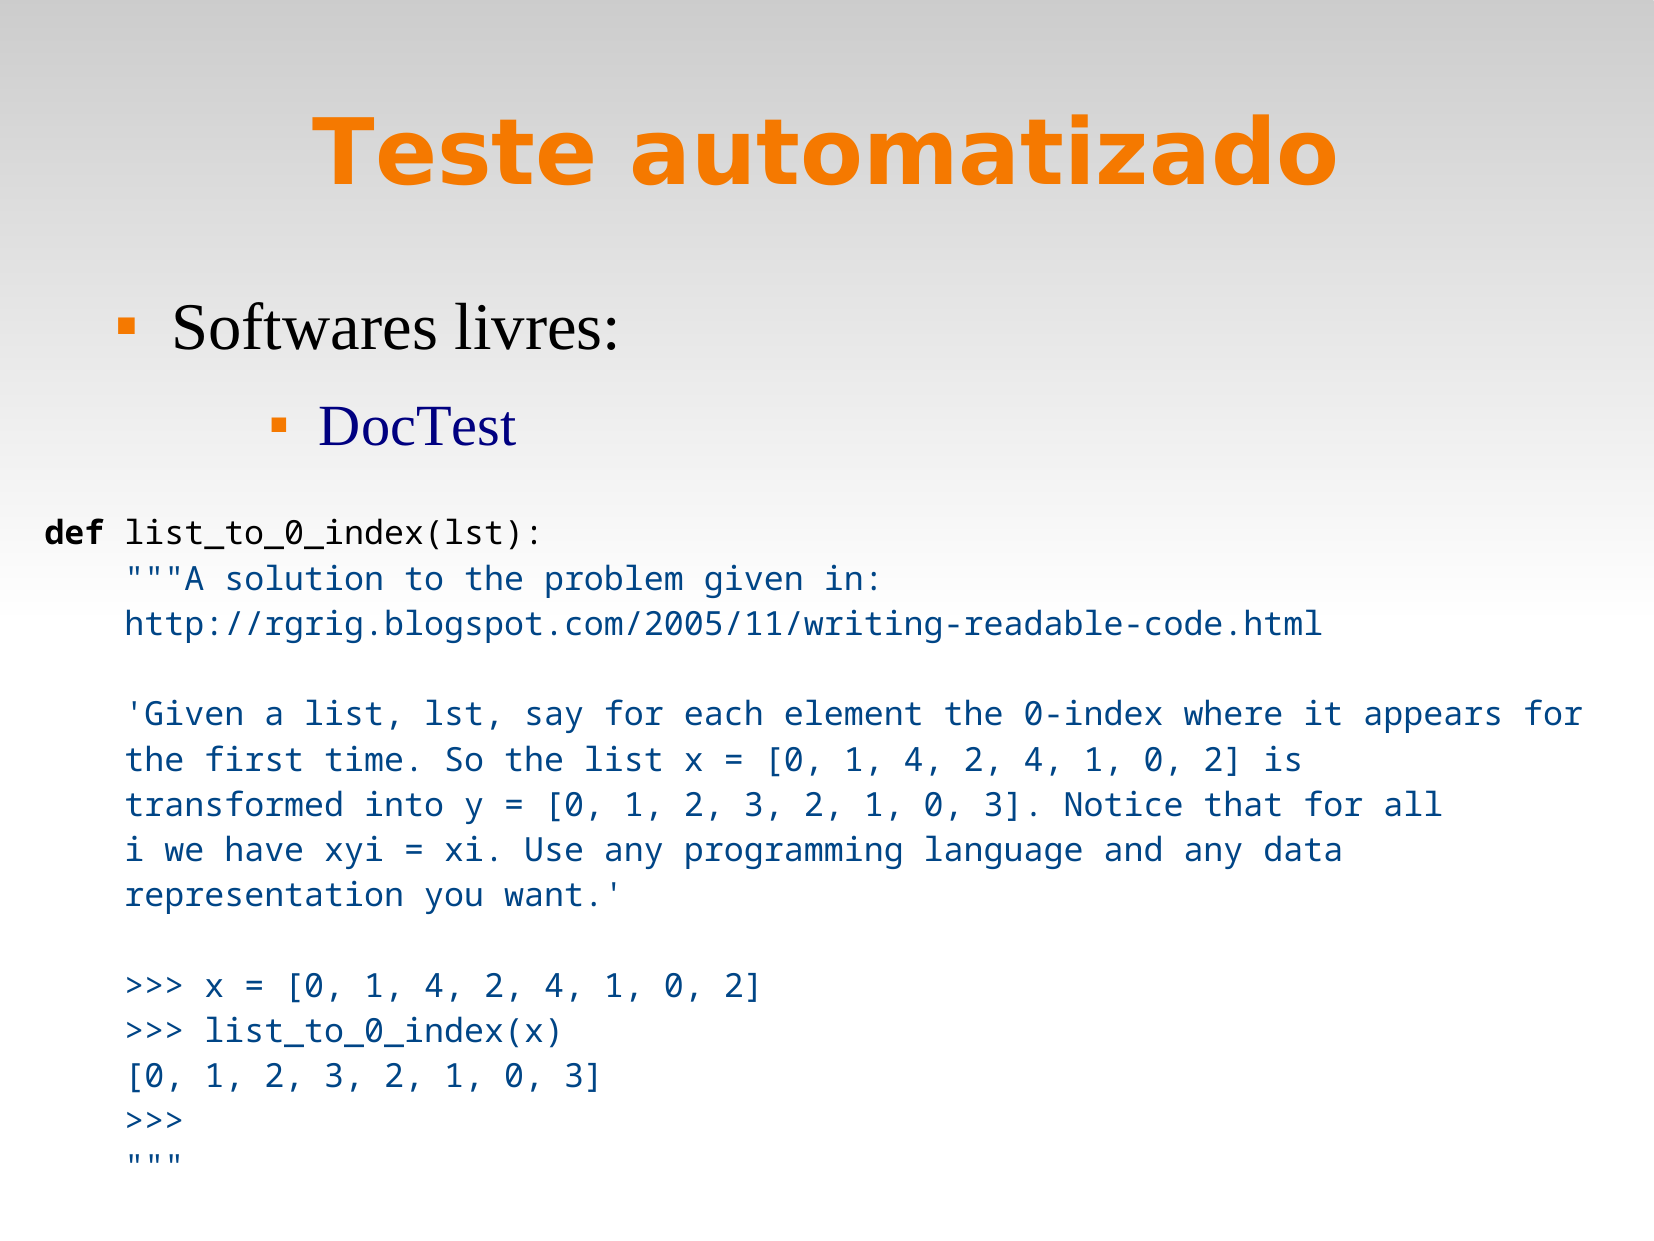

# Teste automatizado
Softwares livres:
DocTest
def list_to_0_index(lst):
 """A solution to the problem given in:
 http://rgrig.blogspot.com/2005/11/writing-readable-code.html
 'Given a list, lst, say for each element the 0-index where it appears for
 the first time. So the list x = [0, 1, 4, 2, 4, 1, 0, 2] is
 transformed into y = [0, 1, 2, 3, 2, 1, 0, 3]. Notice that for all
 i we have xyi = xi. Use any programming language and any data
 representation you want.'
 >>> x = [0, 1, 4, 2, 4, 1, 0, 2]
 >>> list_to_0_index(x)
 [0, 1, 2, 3, 2, 1, 0, 3]
 >>>
 """
 return [lst.index(i) for i in lst]